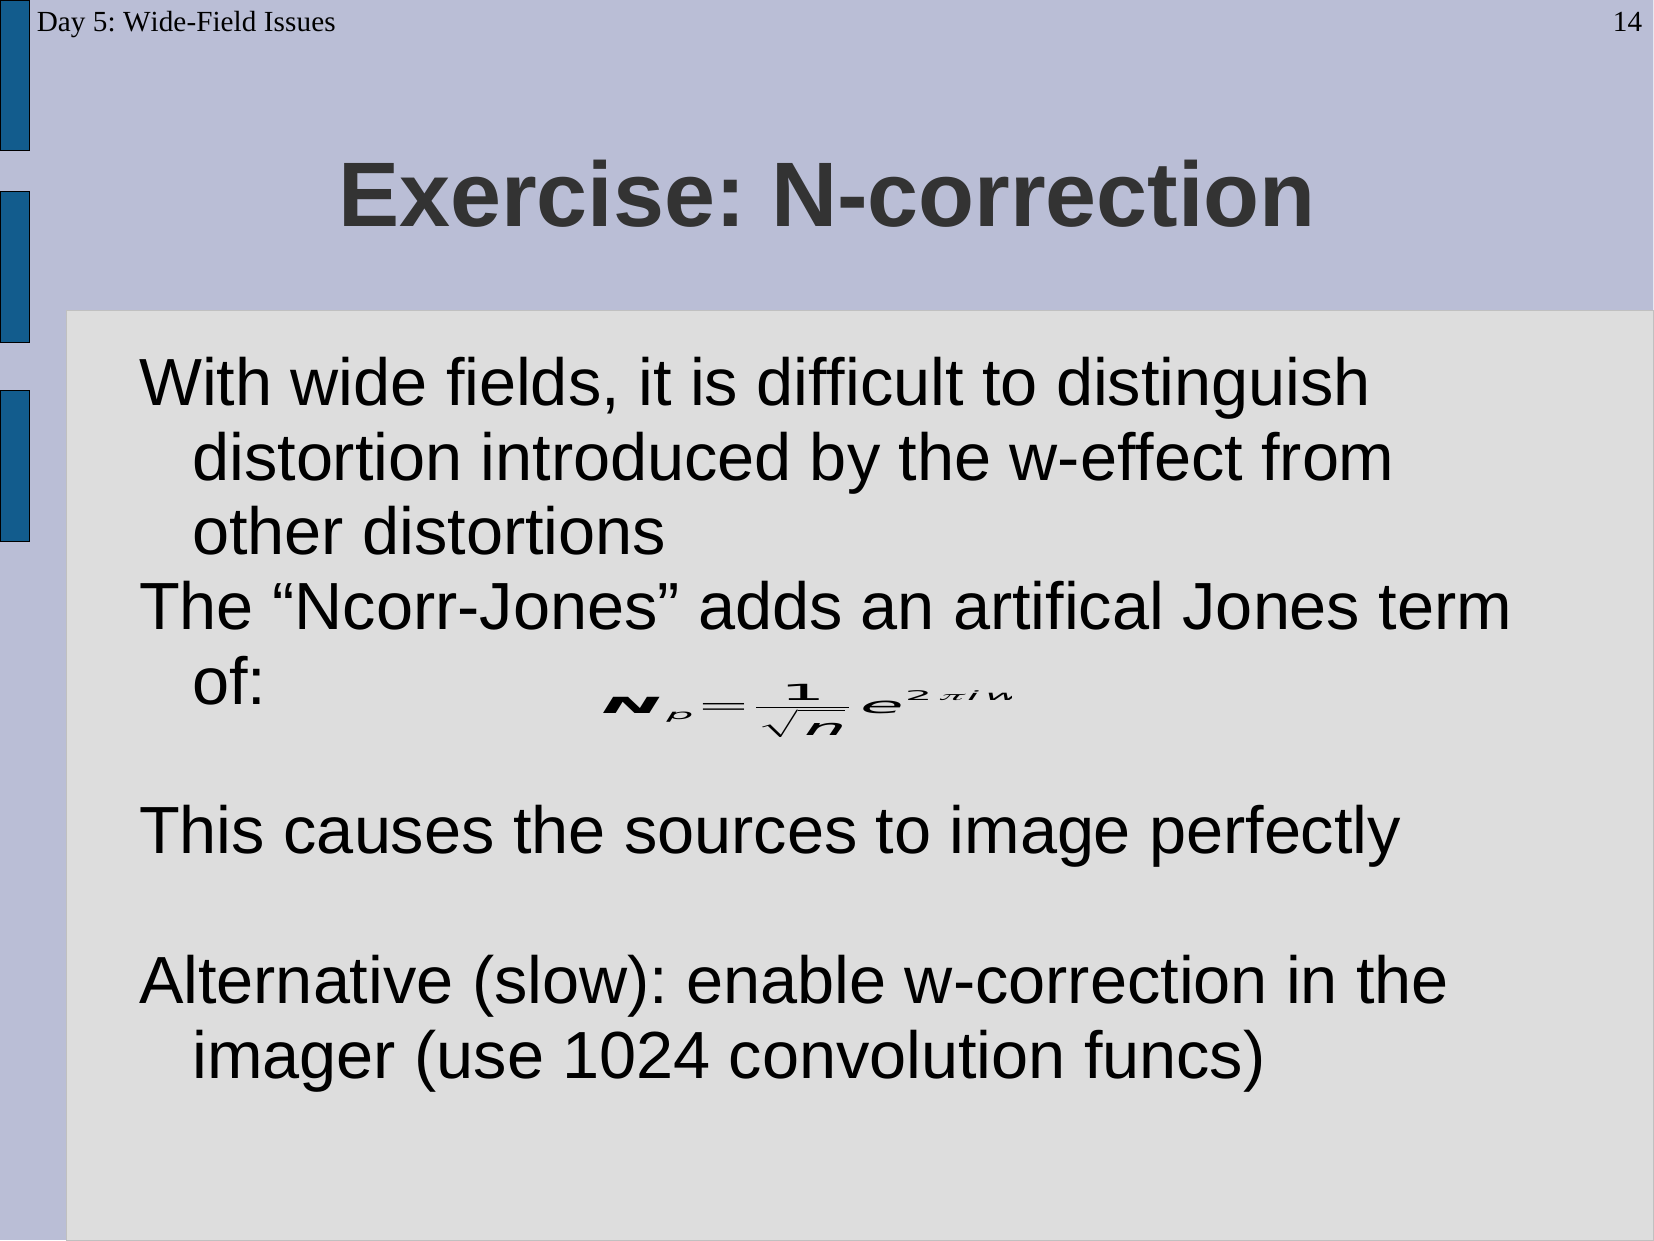

Day 5: Wide-Field Issues
14
# Exercise: N-correction
With wide fields, it is difficult to distinguish distortion introduced by the w-effect from other distortions
The “Ncorr-Jones” adds an artifical Jones term of:
This causes the sources to image perfectly
Alternative (slow): enable w-correction in the imager (use 1024 convolution funcs)